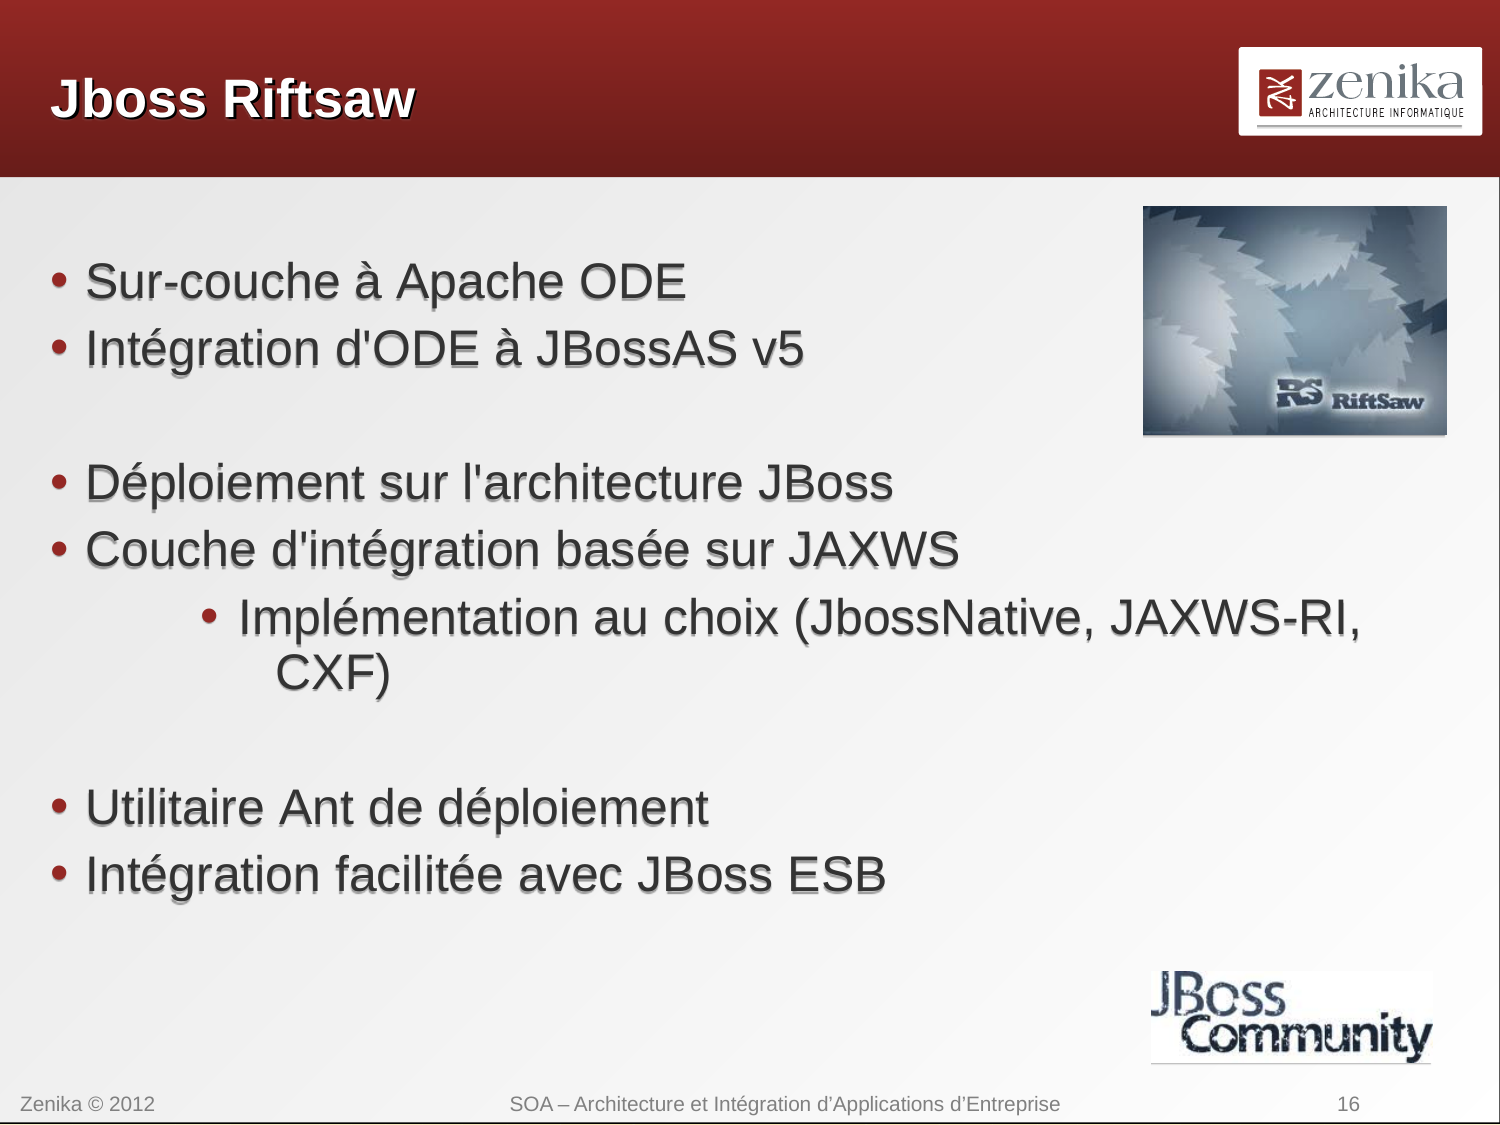

# Jboss Riftsaw
Sur-couche à Apache ODE
Intégration d'ODE à JBossAS v5
Déploiement sur l'architecture JBoss
Couche d'intégration basée sur JAXWS
Implémentation au choix (JbossNative, JAXWS-RI, CXF)
Utilitaire Ant de déploiement
Intégration facilitée avec JBoss ESB